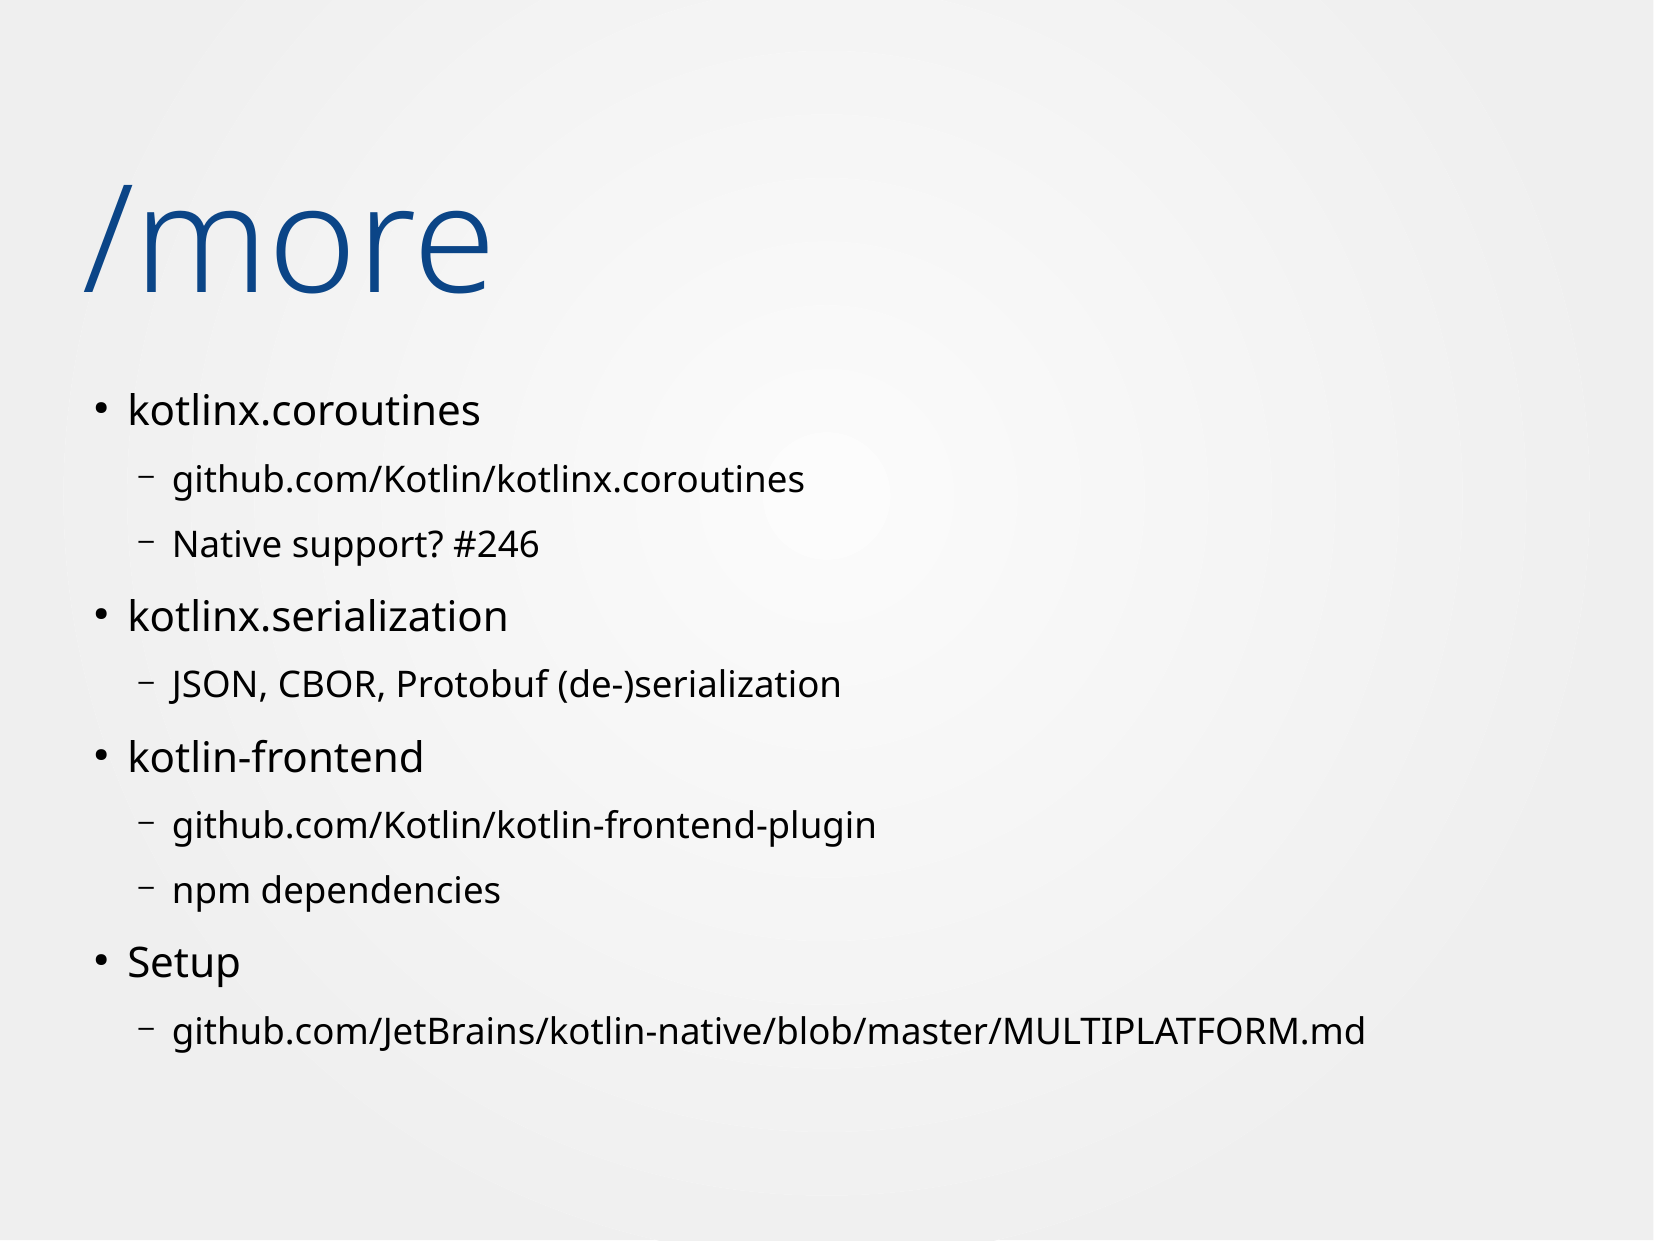

# /more
kotlinx.coroutines
github.com/Kotlin/kotlinx.coroutines
Native support? #246
kotlinx.serialization
JSON, CBOR, Protobuf (de-)serialization
kotlin-frontend
github.com/Kotlin/kotlin-frontend-plugin
npm dependencies
Setup
github.com/JetBrains/kotlin-native/blob/master/MULTIPLATFORM.md